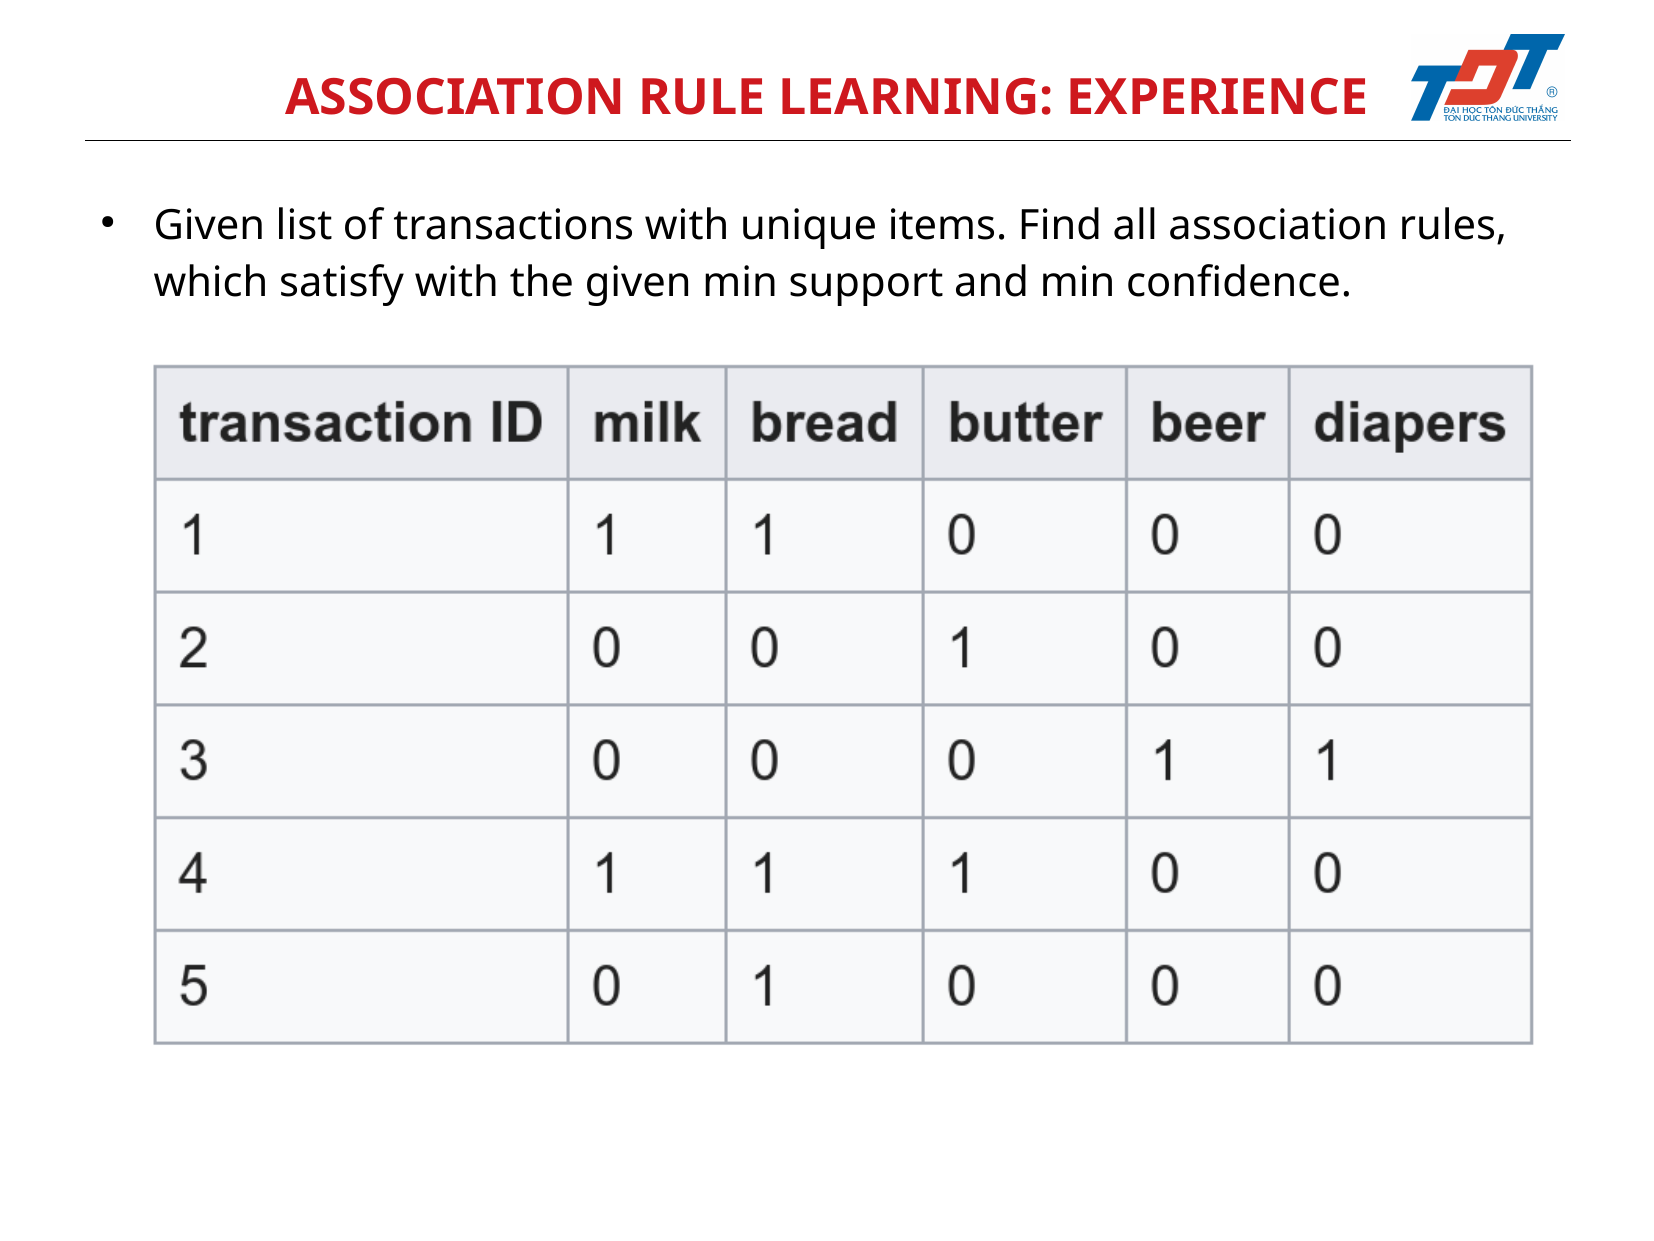

# ASSOCIATION RULE LEARNING: EXPERIENCE
Given list of transactions with unique items. Find all association rules, which satisfy with the given min support and min confidence.